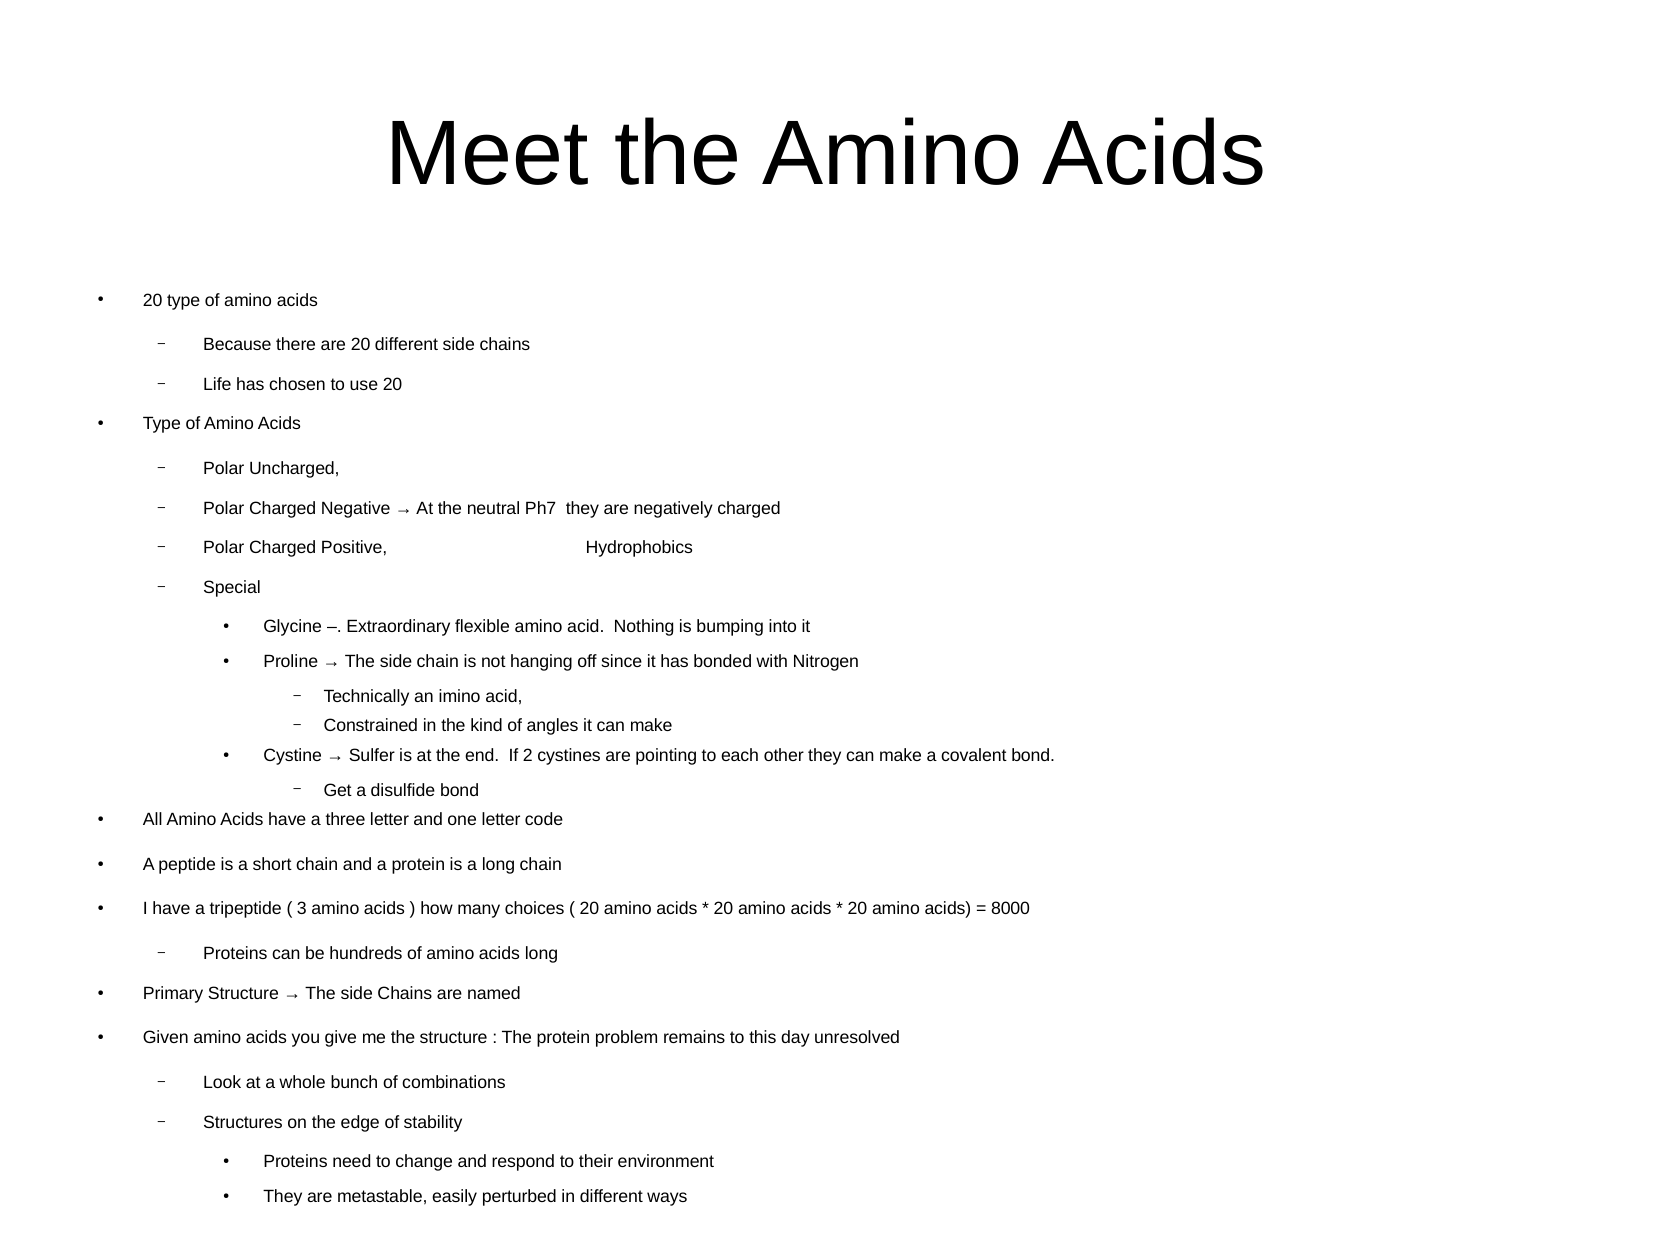

# Meet the Amino Acids
20 type of amino acids
Because there are 20 different side chains
Life has chosen to use 20
Type of Amino Acids
Polar Uncharged,
Polar Charged Negative → At the neutral Ph7 they are negatively charged
Polar Charged Positive, 							 	 	 	Hydrophobics
Special
Glycine	–. Extraordinary flexible amino acid. Nothing is bumping into it
Proline → The side chain is not hanging off since it has bonded with Nitrogen
Technically an imino acid,
Constrained in the kind of angles it can make
Cystine → Sulfer is at the end. If 2 cystines are pointing to each other they can make a covalent bond.
Get a disulfide bond
All Amino Acids have a three letter and one letter code
A peptide is a short chain and a protein is a long chain
I have a tripeptide ( 3 amino acids ) how many choices ( 20 amino acids * 20 amino acids * 20 amino acids) = 8000
Proteins can be hundreds of amino acids long
Primary Structure → The side Chains are named
Given amino acids you give me the structure : The protein problem remains to this day unresolved
Look at a whole bunch of combinations
Structures on the edge of stability
Proteins need to change and respond to their environment
They are metastable, easily perturbed in different ways